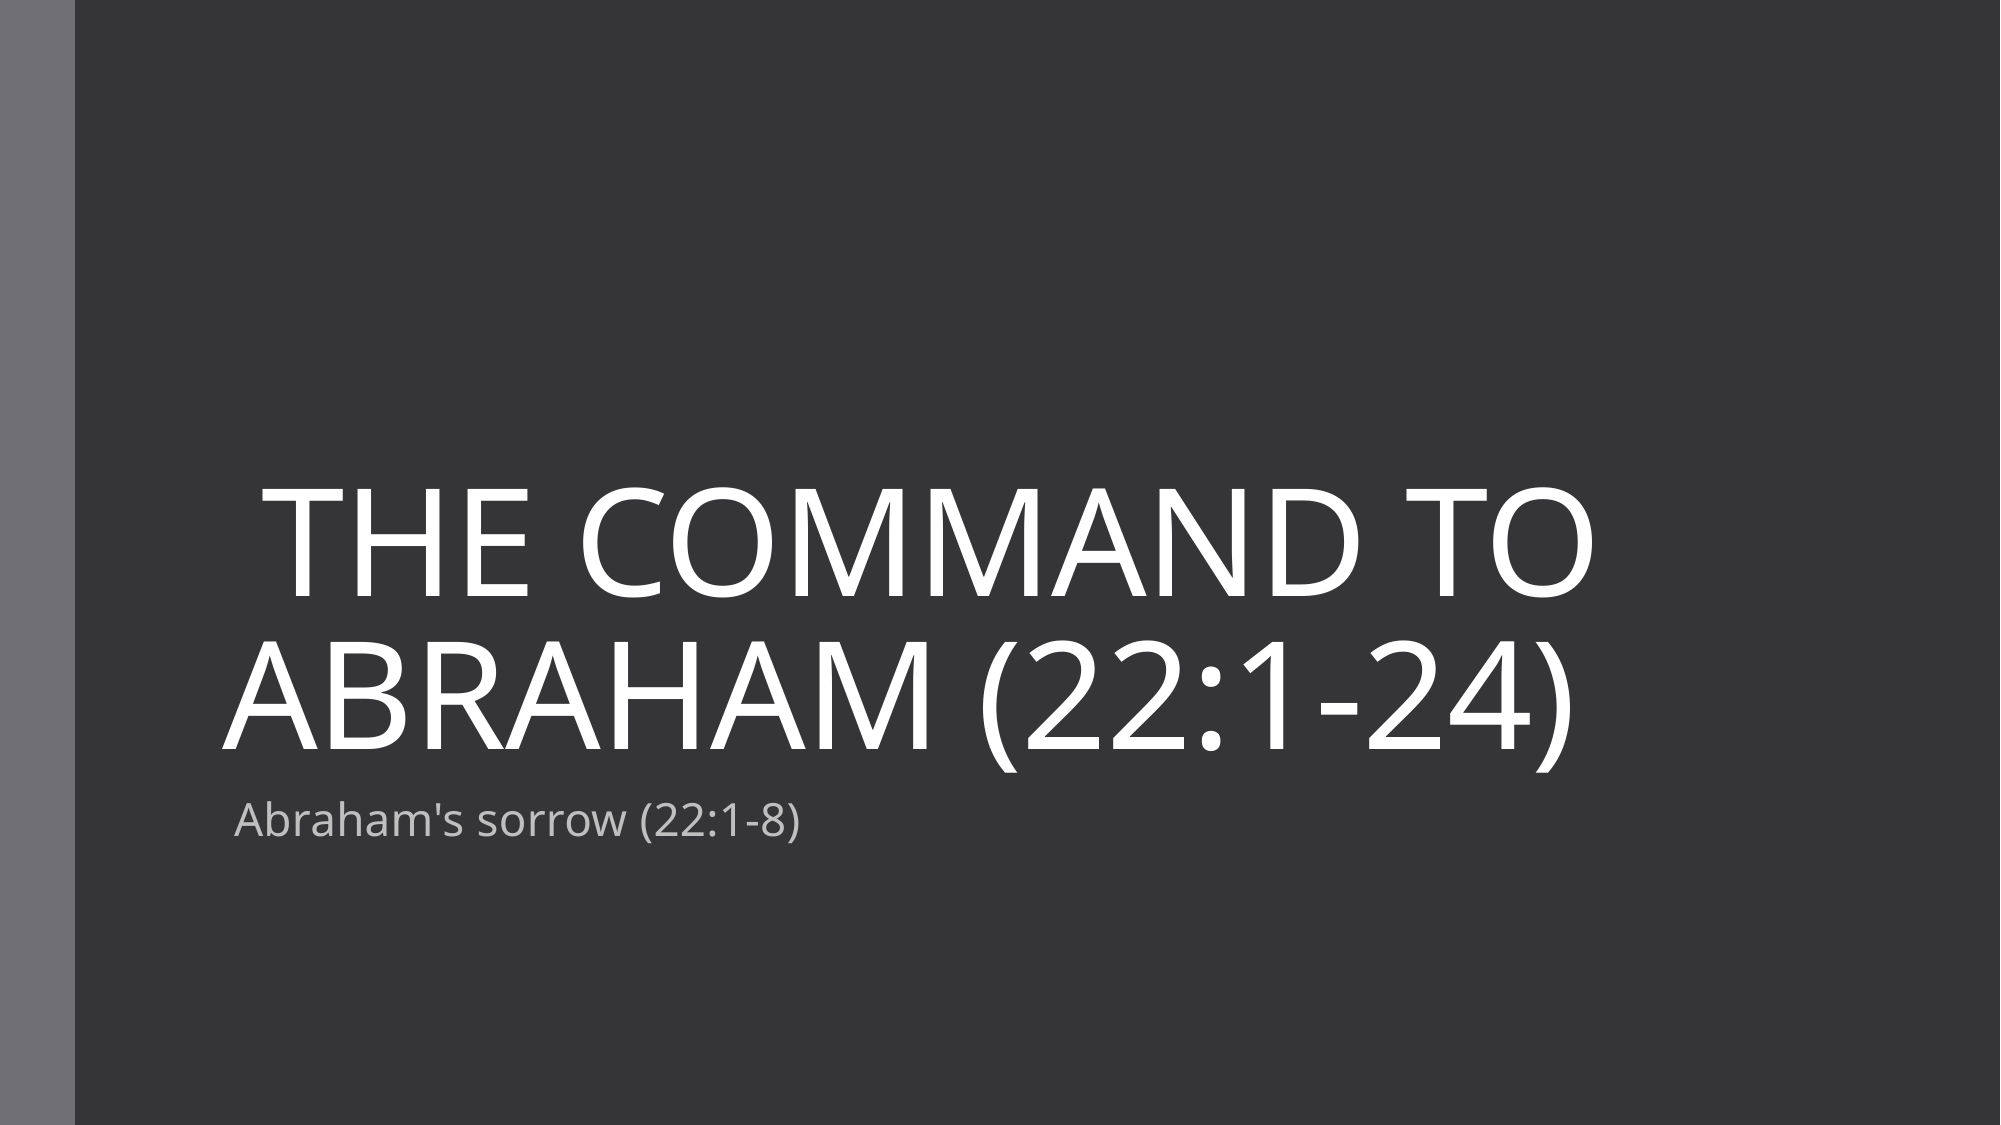

# THE COMMAND TO ABRAHAM (22:1-24)
 Abraham's sorrow (22:1-8)